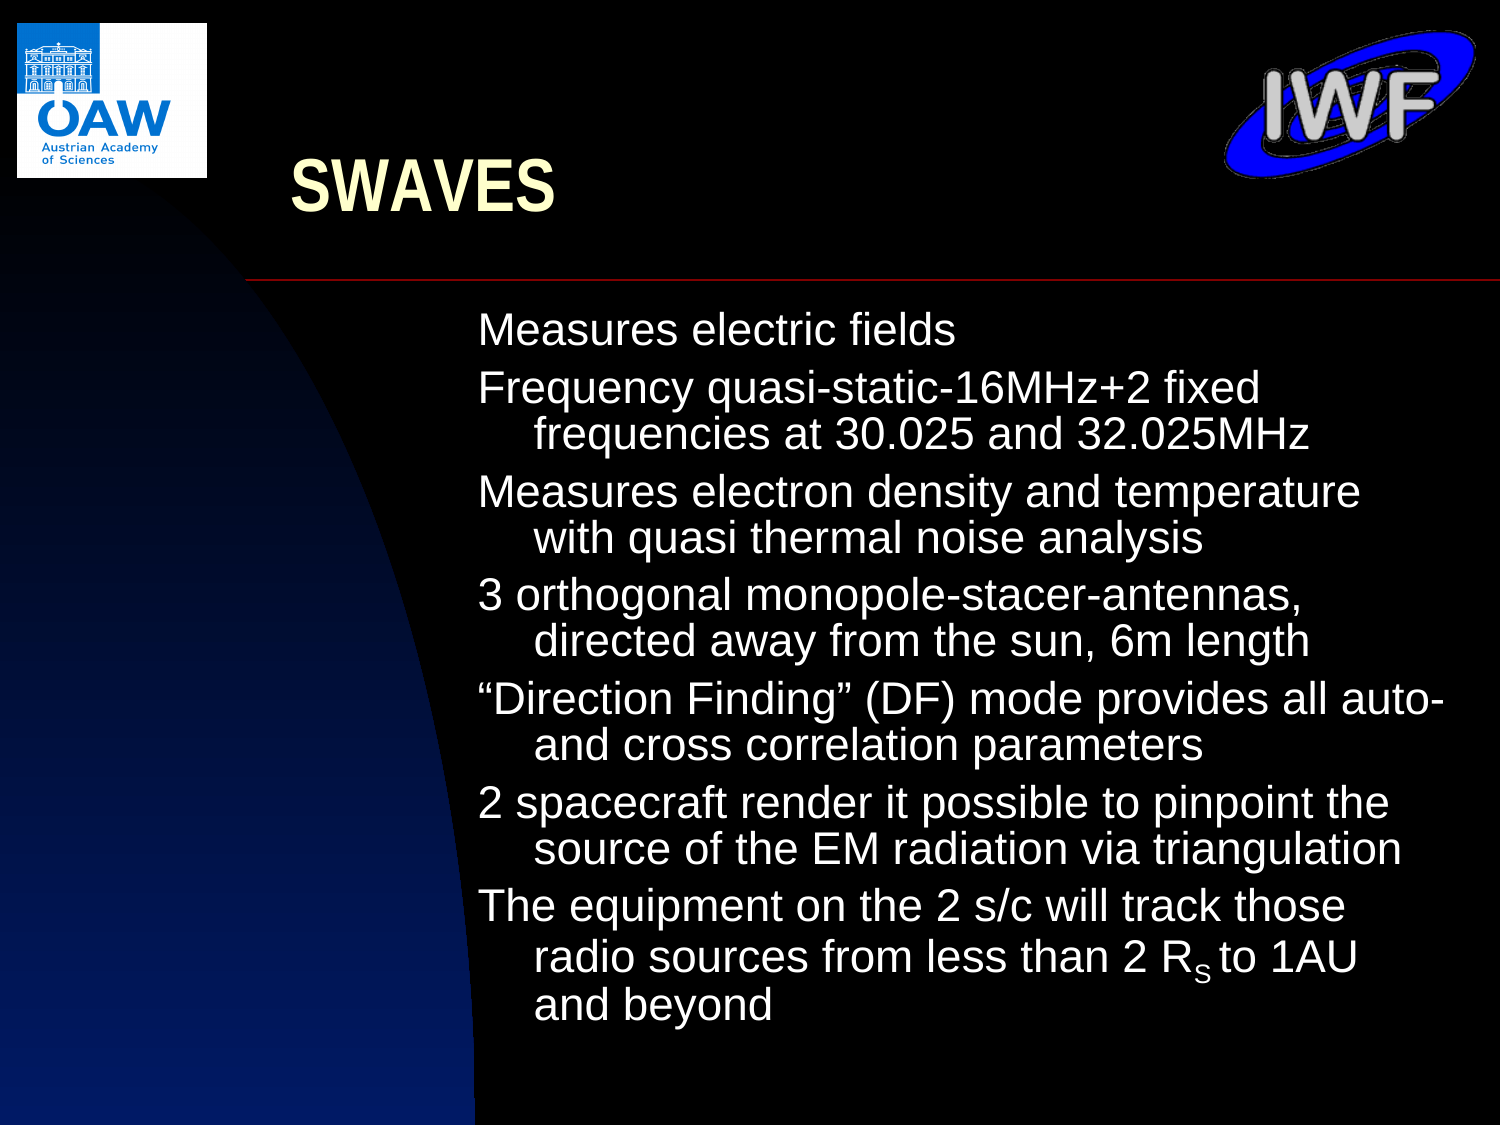

# SWAVES
Measures electric fields
Frequency quasi-static-16MHz+2 fixed frequencies at 30.025 and 32.025MHz
Measures electron density and temperature with quasi thermal noise analysis
3 orthogonal monopole-stacer-antennas, directed away from the sun, 6m length
“Direction Finding” (DF) mode provides all auto- and cross correlation parameters
2 spacecraft render it possible to pinpoint the source of the EM radiation via triangulation
The equipment on the 2 s/c will track those radio sources from less than 2 RS to 1AU and beyond